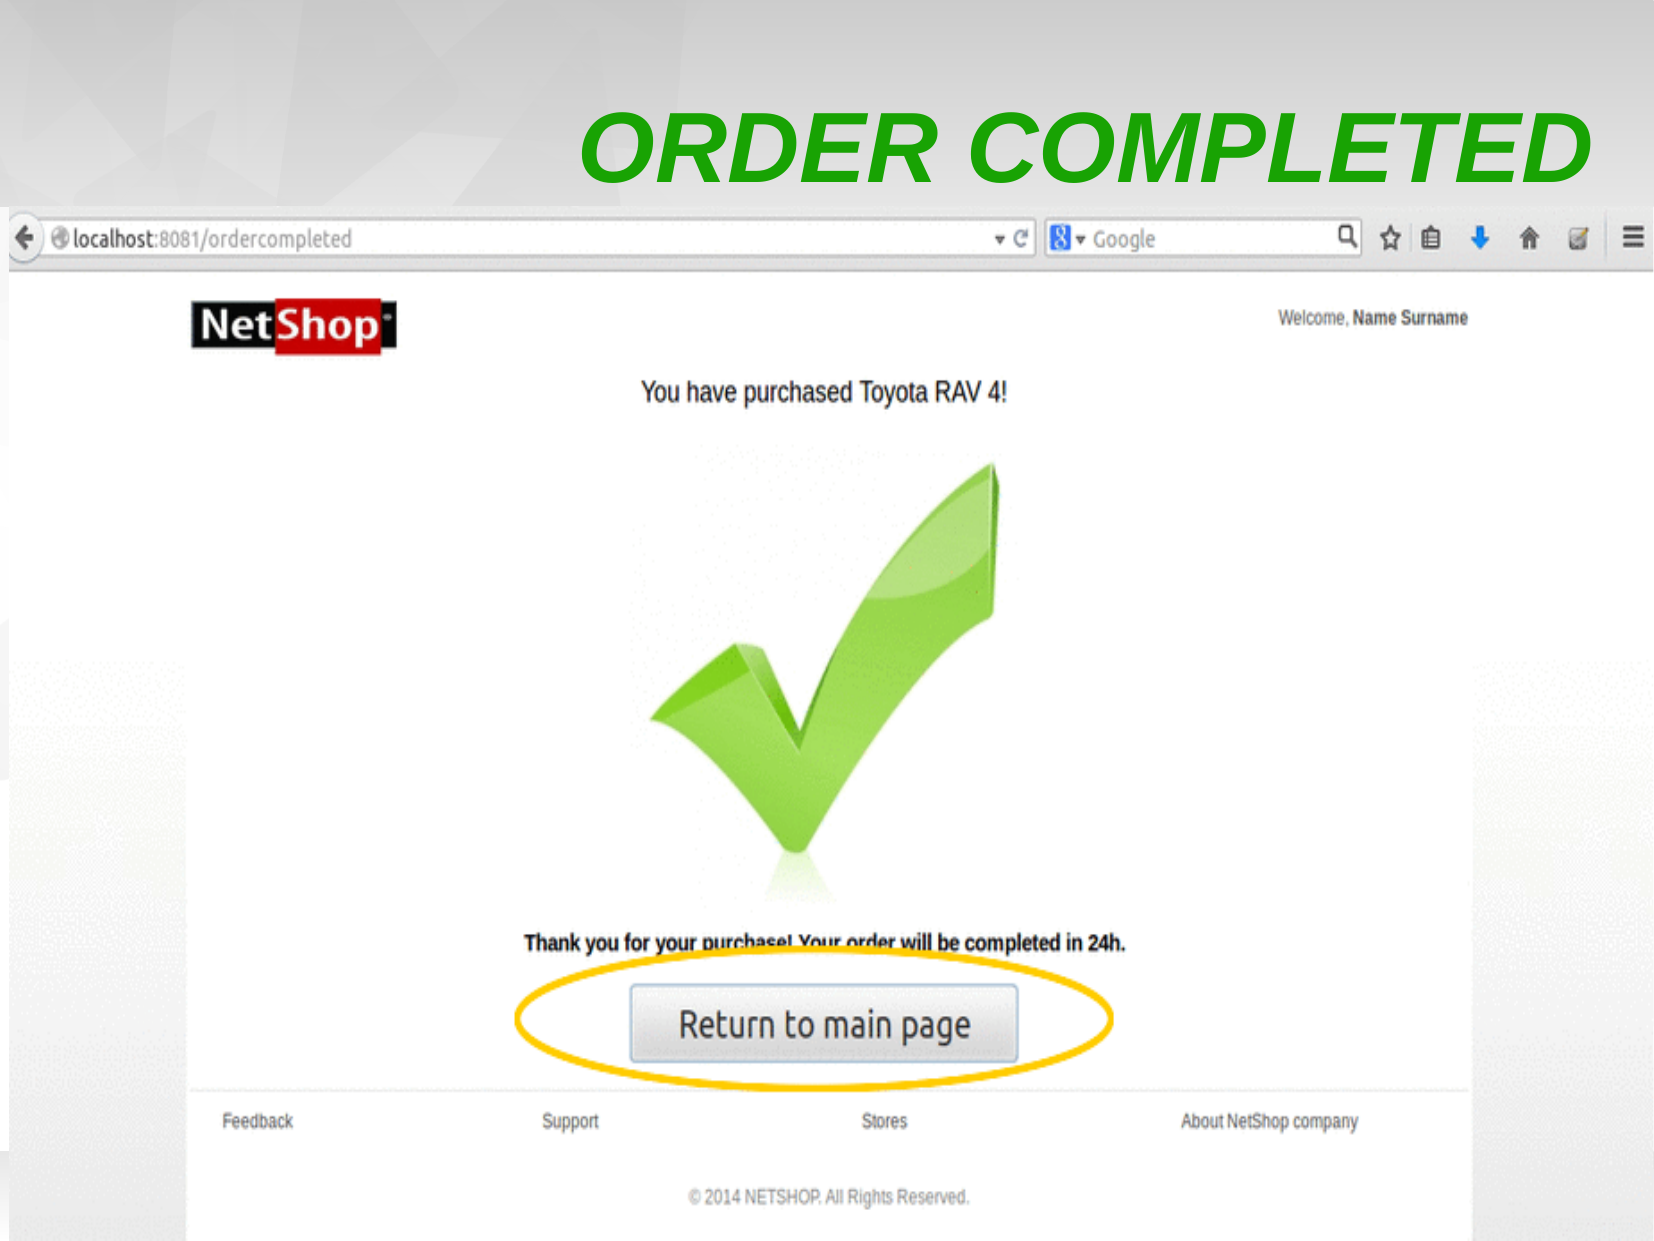

# ORDER COMPLETED
 Writing Selenium tests
Writing Mockito tests
Running tests
Running tests after changing source code
16
LibreOffice Productivity Suite